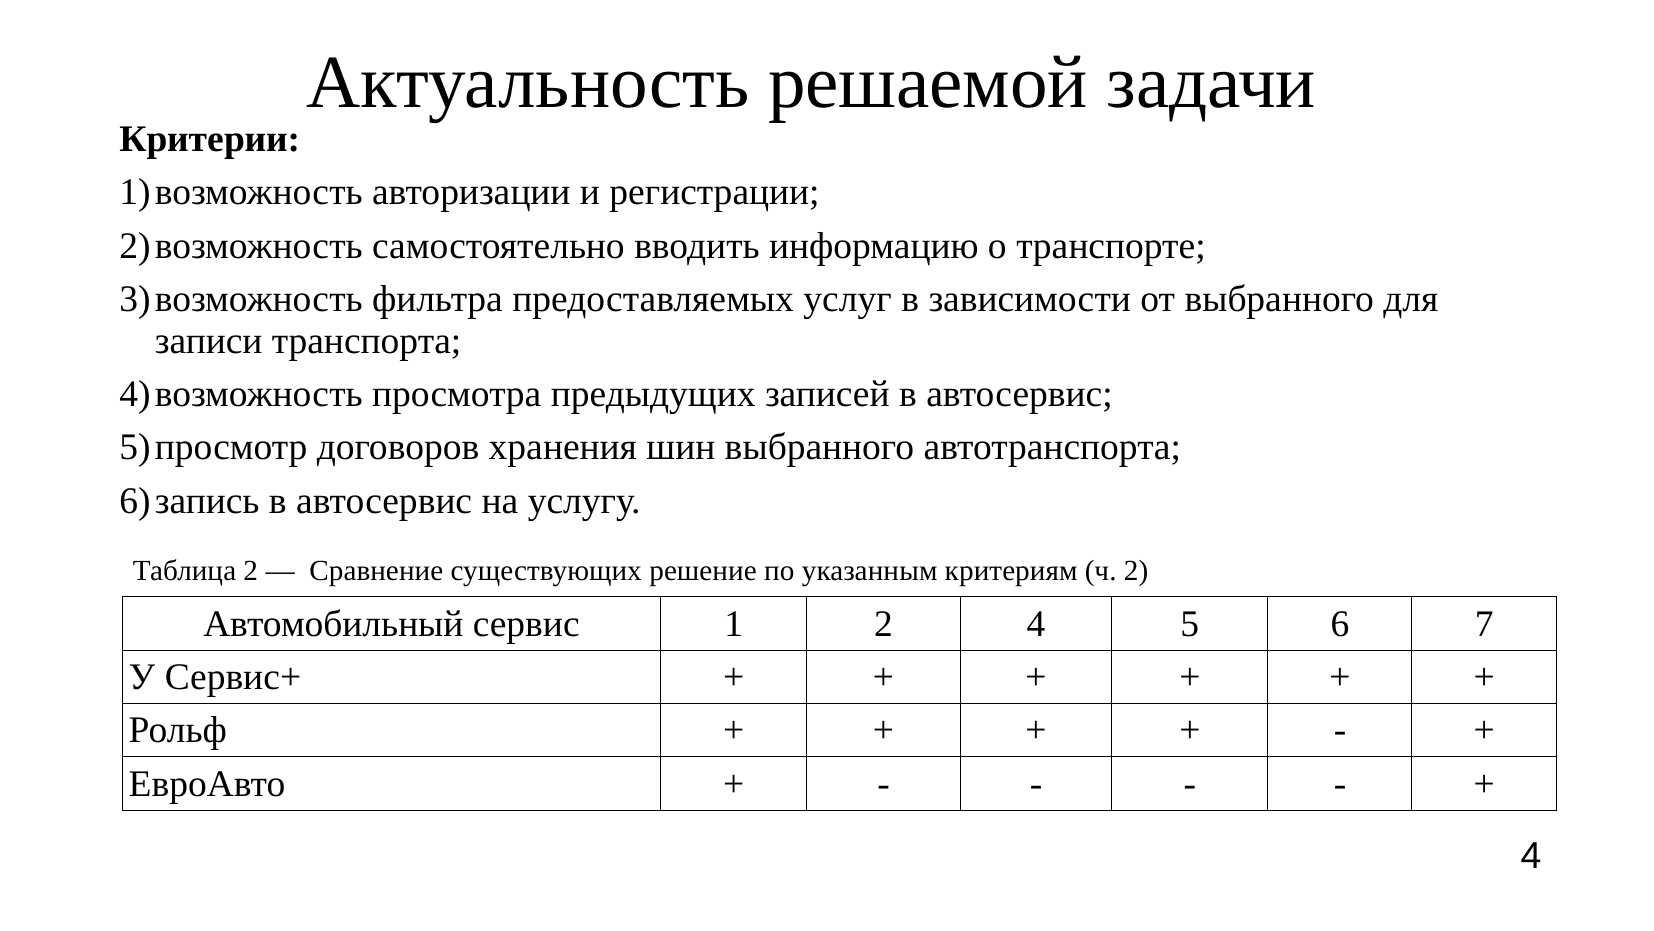

# Актуальность решаемой задачи
Критерии:
возможность авторизации и регистрации;
возможность самостоятельно вводить информацию о транспорте;
возможность фильтра предоставляемых услуг в зависимости от выбранного для записи транспорта;
возможность просмотра предыдущих записей в автосервис;
просмотр договоров хранения шин выбранного автотранспорта;
запись в автосервис на услугу.
Таблица 2 — Сравнение существующих решение по указанным критериям (ч. 2)
| Автомобильный сервис | 1 | 2 | 4 | 5 | 6 | 7 |
| --- | --- | --- | --- | --- | --- | --- |
| У Сервис+ | + | + | + | + | + | + |
| Рольф | + | + | + | + | - | + |
| ЕвроАвто | + | - | - | - | - | + |